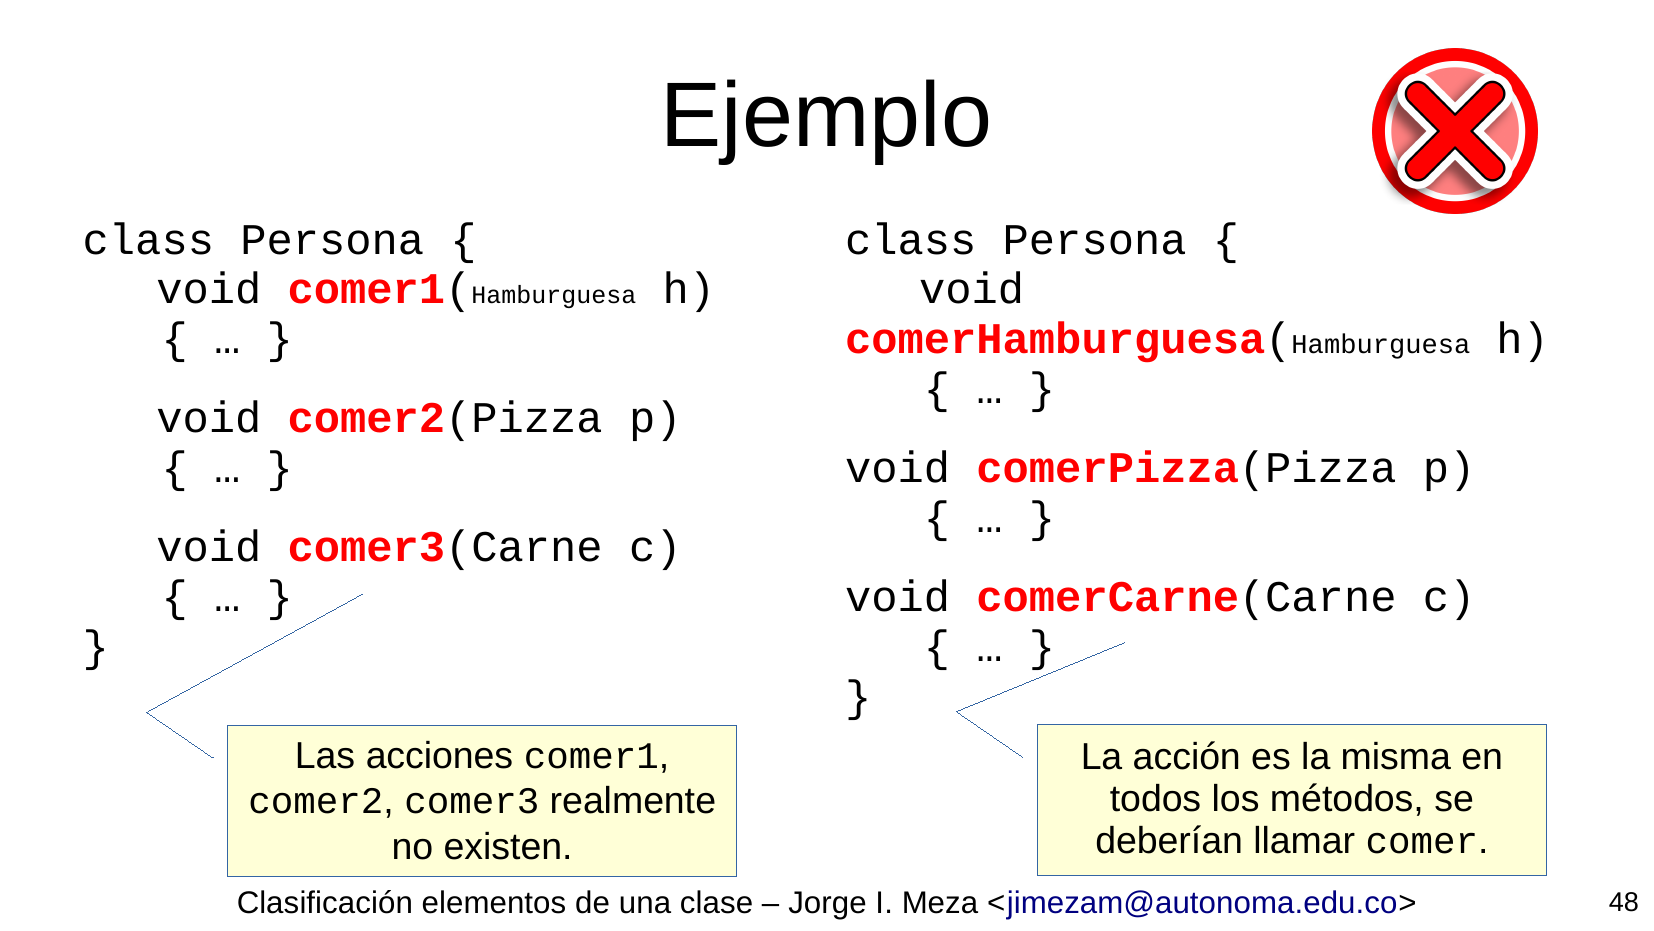

# Ejemplo
class Persona {
	void comer1(Hamburguesa h)
 { … }
	void comer2(Pizza p)
 { … }
	void comer3(Carne c)
 { … }
}
class Persona {
	void comerHamburguesa(Hamburguesa h)
 { … }
void comerPizza(Pizza p)
 { … }
void comerCarne(Carne c)
 { … }
}
La acción es la misma en todos los métodos, se deberían llamar comer.
Las acciones comer1, comer2, comer3 realmente no existen.